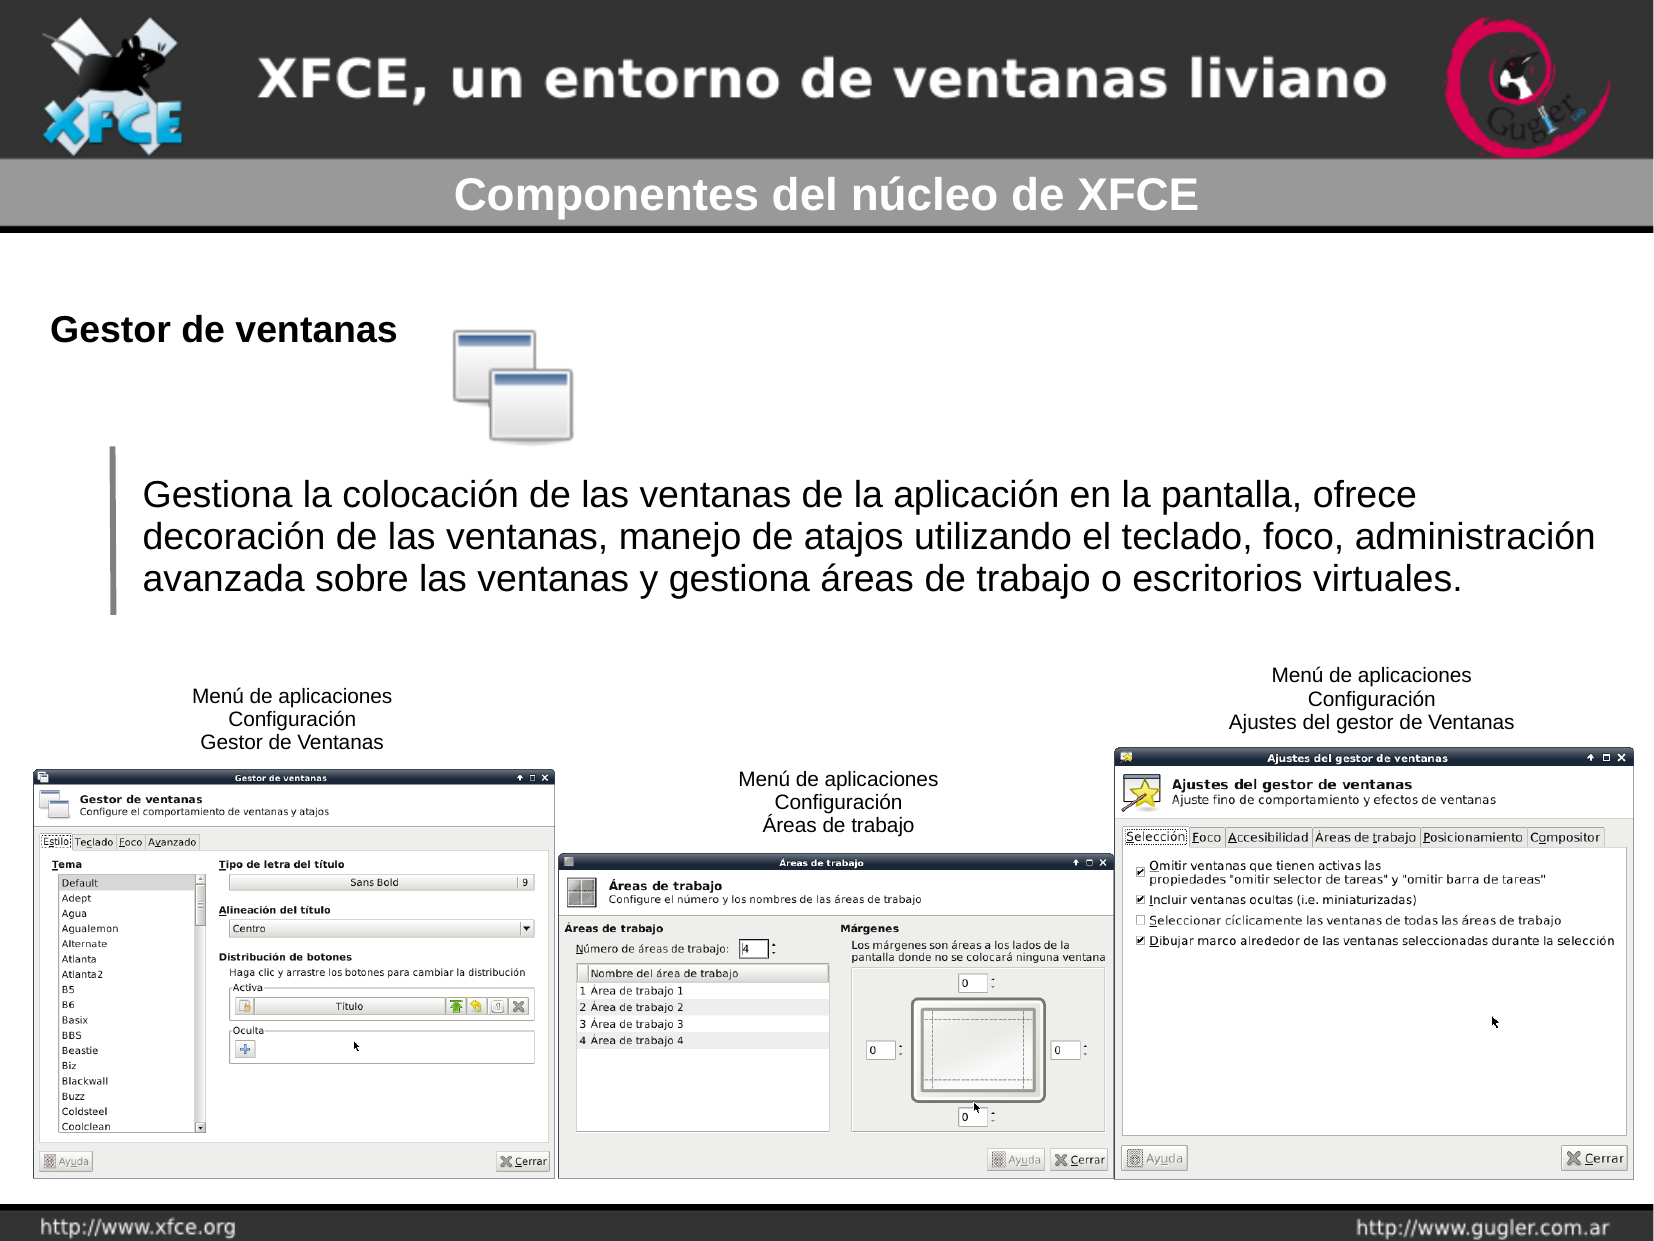

Componentes del núcleo de XFCE
Gestor de ventanas
Gestiona la colocación de las ventanas de la aplicación en la pantalla, ofrece decoración de las ventanas, manejo de atajos utilizando el teclado, foco, administración avanzada sobre las ventanas y gestiona áreas de trabajo o escritorios virtuales.
Menú de aplicaciones
Configuración
Ajustes del gestor de Ventanas
Menú de aplicaciones
Configuración
Gestor de Ventanas
Menú de aplicaciones
Configuración
Áreas de trabajo